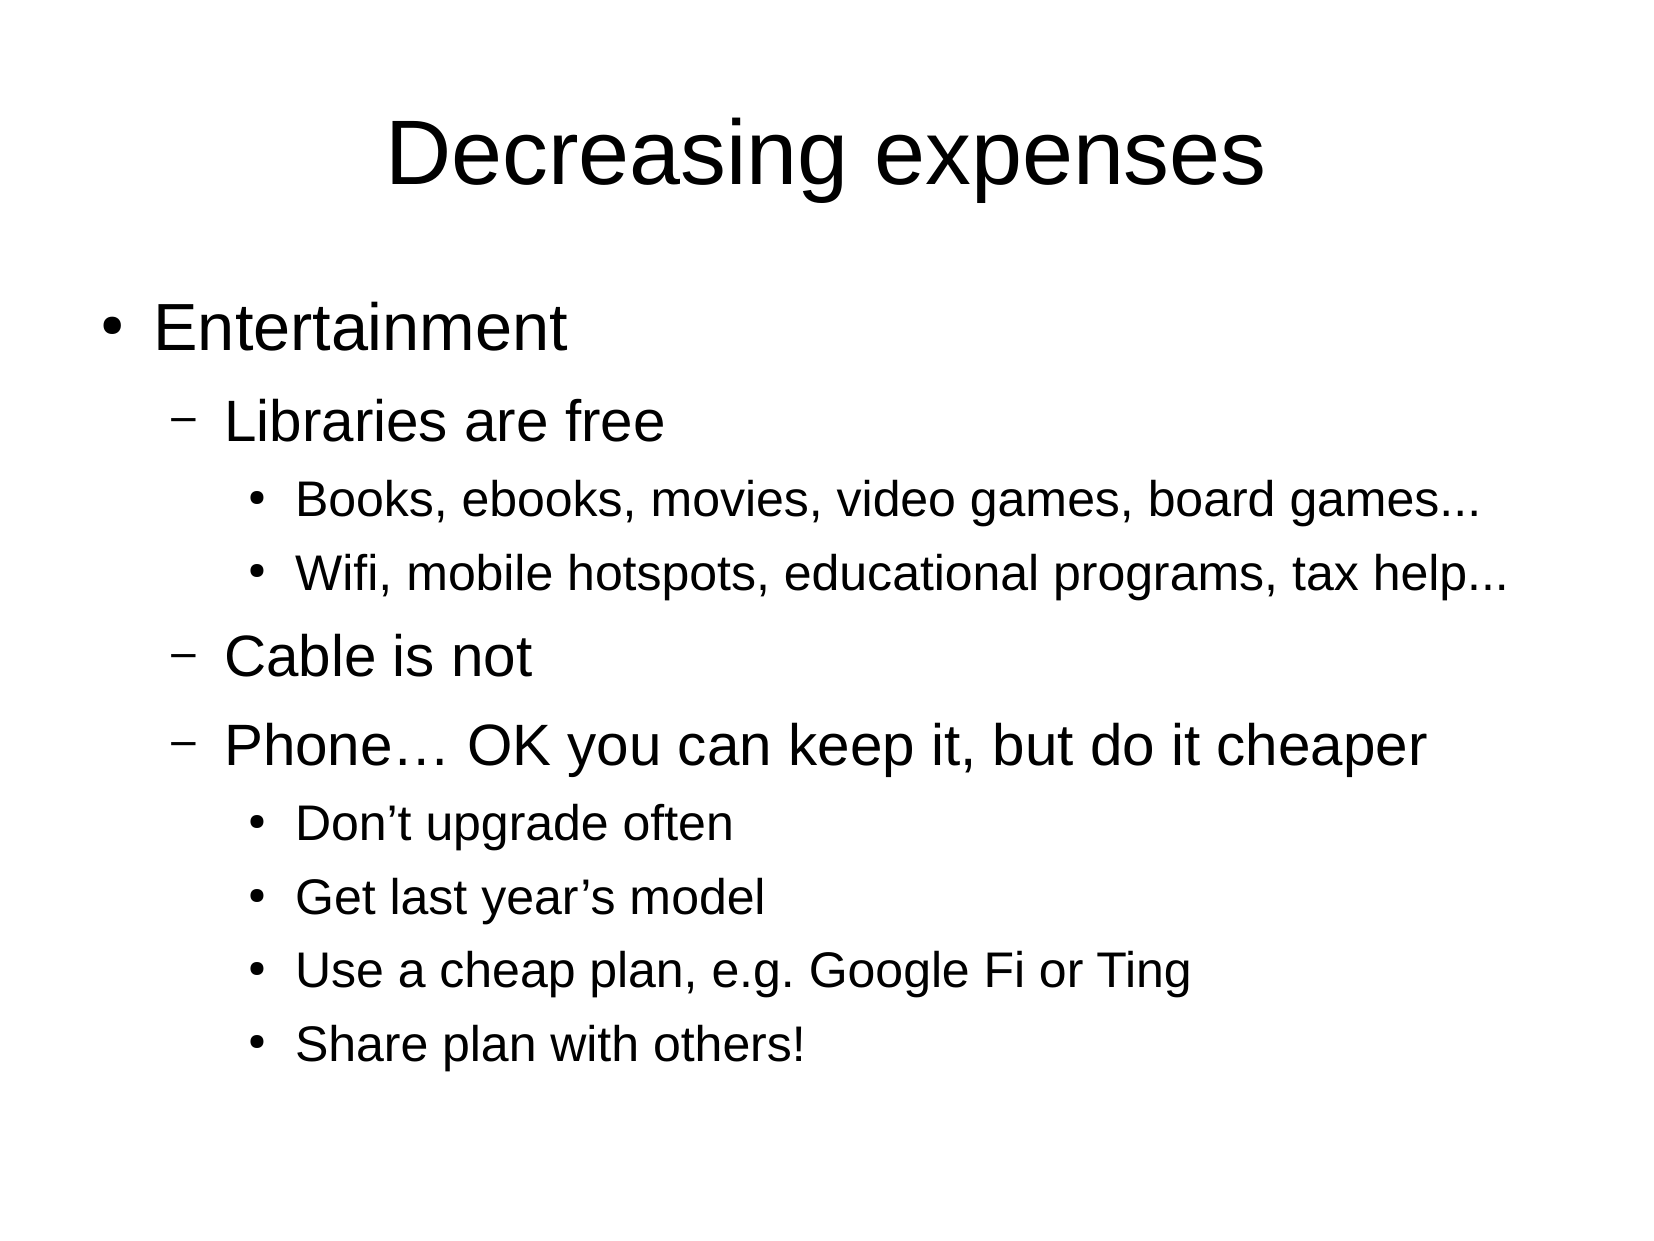

# Decreasing expenses
Entertainment
Libraries are free
Books, ebooks, movies, video games, board games...
Wifi, mobile hotspots, educational programs, tax help...
Cable is not
Phone… OK you can keep it, but do it cheaper
Don’t upgrade often
Get last year’s model
Use a cheap plan, e.g. Google Fi or Ting
Share plan with others!